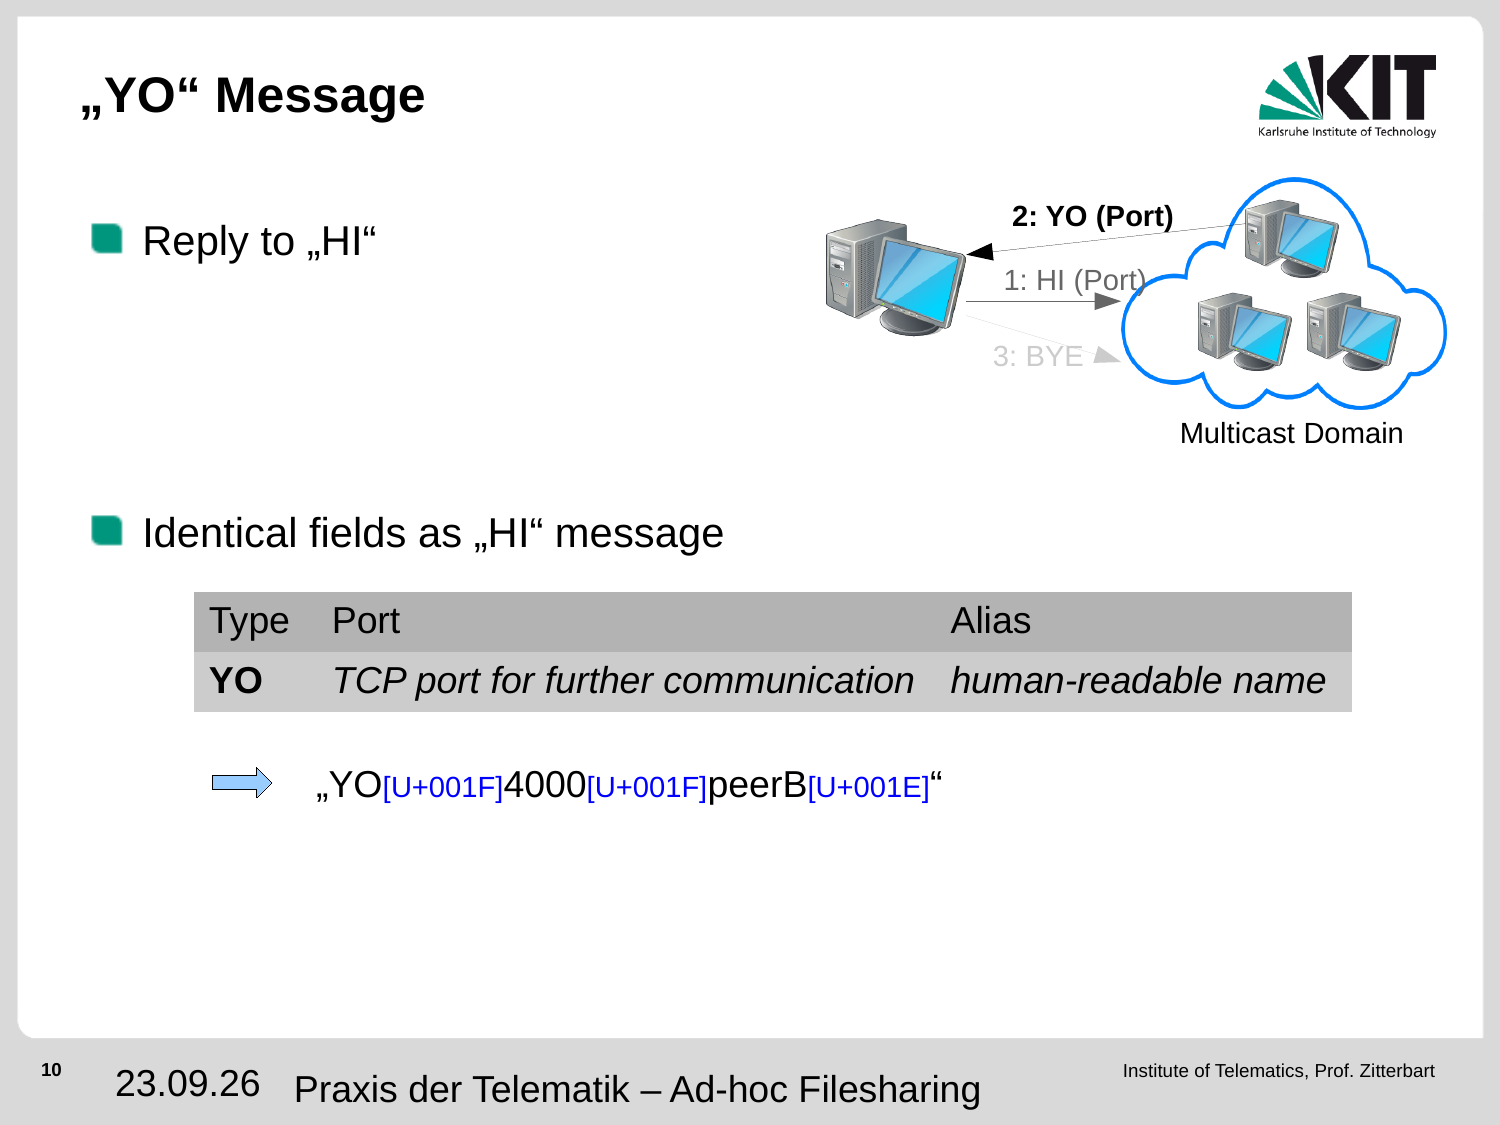

# „YO“ Message
2: YO (Port)
Reply to „HI“
Identical fields as „HI“ message
1: HI (Port)
3: BYE
Multicast Domain
| Type | Port | Alias |
| --- | --- | --- |
| YO | TCP port for further communication | human-readable name |
„YO[U+001F]4000[U+001F]peerB[U+001E]“
Praxis der Telematik – Ad-hoc Filesharing